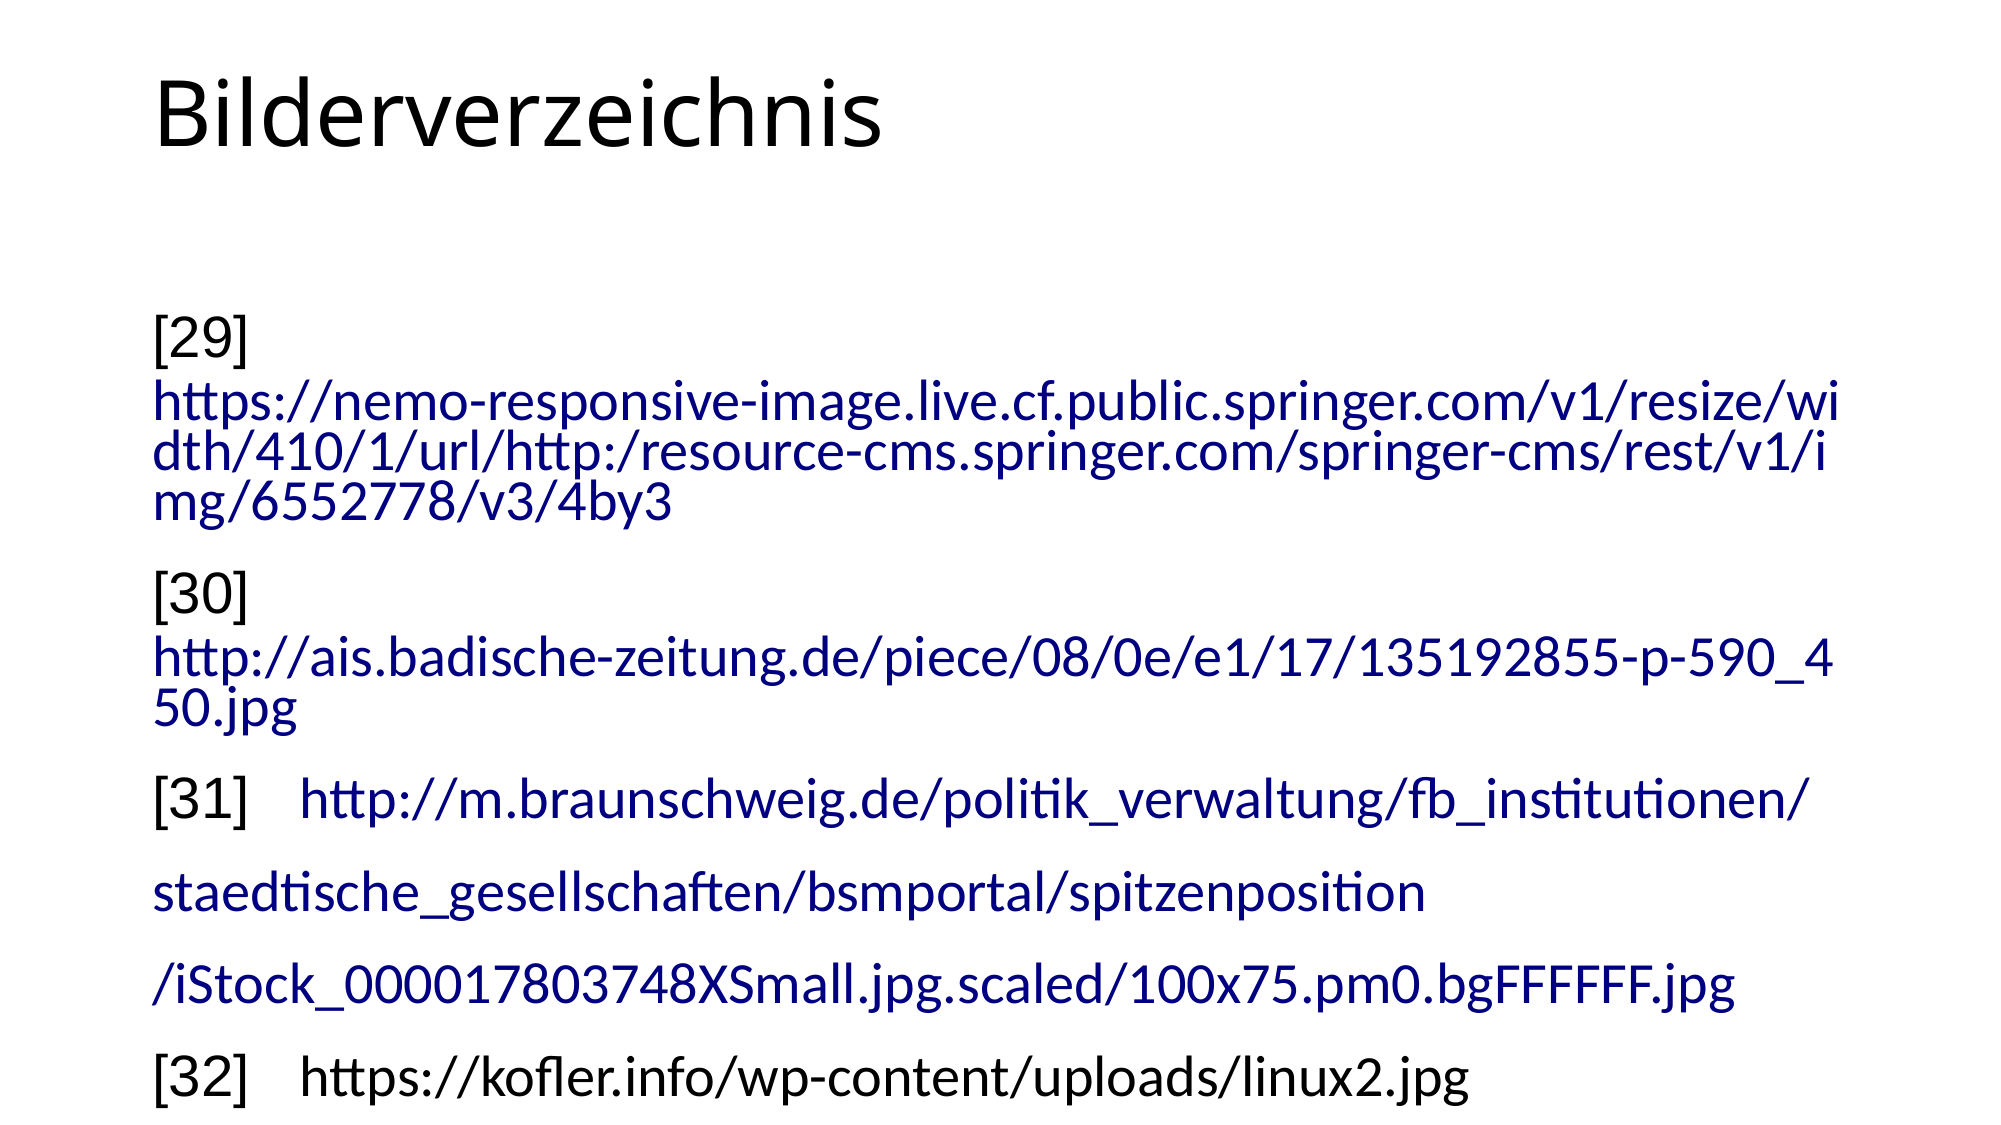

# Bilderverzeichnis
[29]	https://nemo-responsive-image.live.cf.public.springer.com/v1/resize/width/410/1/url/http:/resource-cms.springer.com/springer-cms/rest/v1/img/6552778/v3/4by3
[30]	http://ais.badische-zeitung.de/piece/08/0e/e1/17/135192855-p-590_450.jpg
[31]	http://m.braunschweig.de/politik_verwaltung/fb_institutionen/
staedtische_gesellschaften/bsmportal/spitzenposition
/iStock_000017803748XSmall.jpg.scaled/100x75.pm0.bgFFFFFF.jpg
[32]	https://kofler.info/wp-content/uploads/linux2.jpg